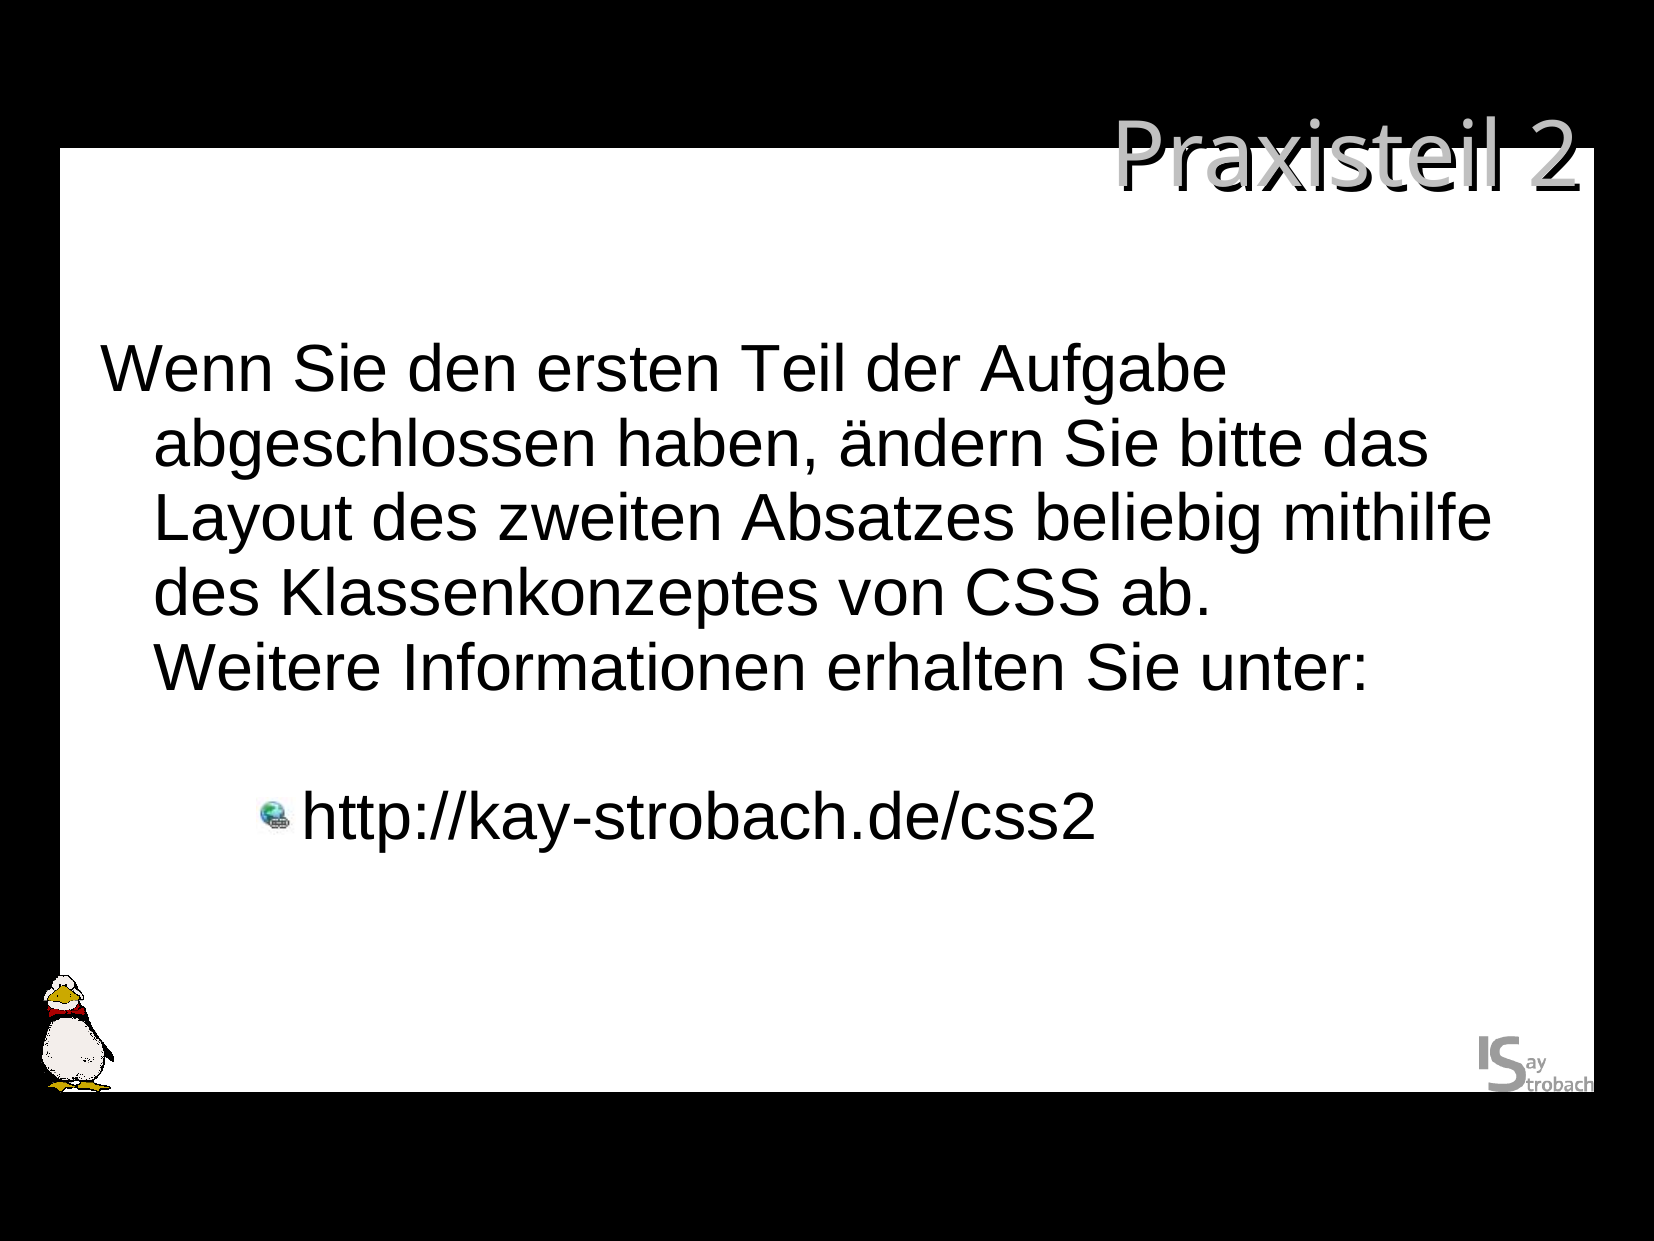

# Praxisteil 2
Wenn Sie den ersten Teil der Aufgabe abgeschlossen haben, ändern Sie bitte das Layout des zweiten Absatzes beliebig mithilfe des Klassenkonzeptes von CSS ab.
Weitere Informationen erhalten Sie unter:
		http://kay-strobach.de/css2
Pixelgrafik im Informatikunterricht Klasse 8
12